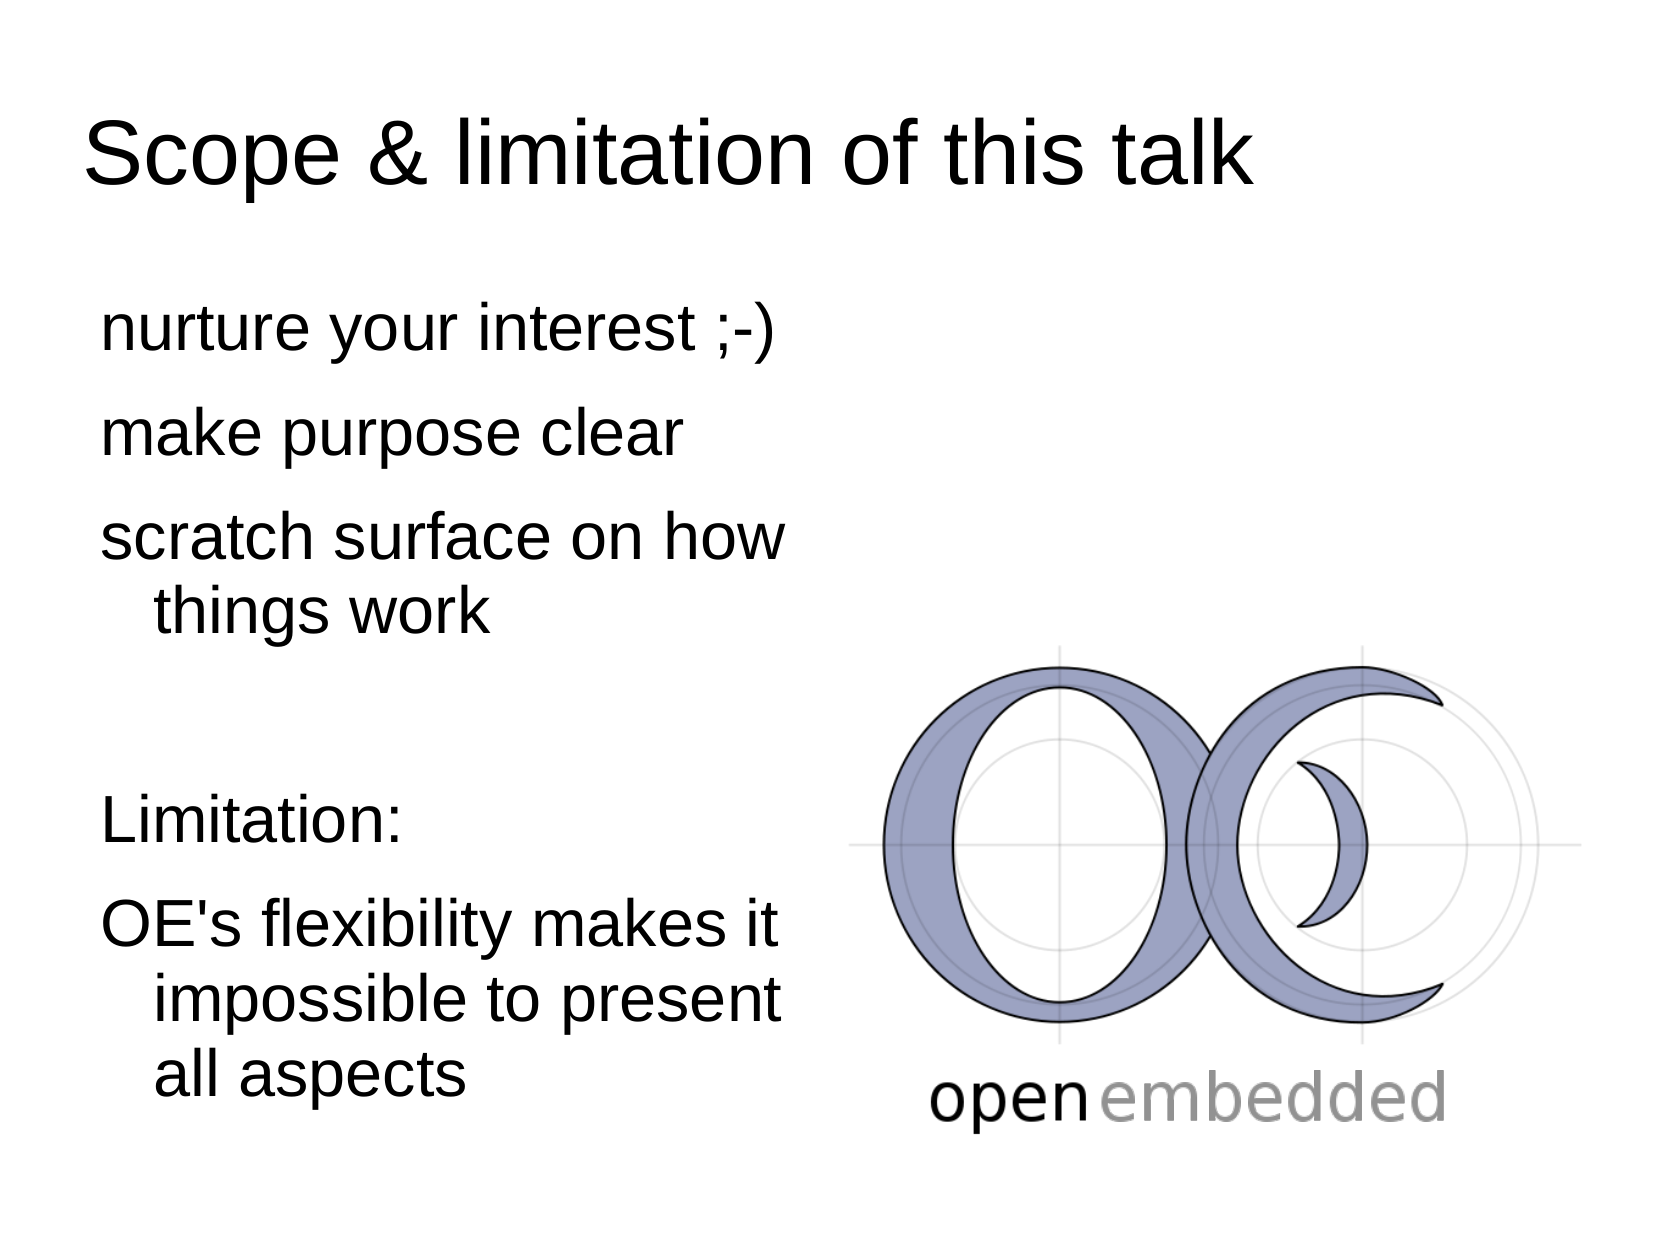

# Scope & limitation of this talk
nurture your interest ;-)
make purpose clear
scratch surface on how things work
Limitation:
OE's flexibility makes it impossible to present all aspects